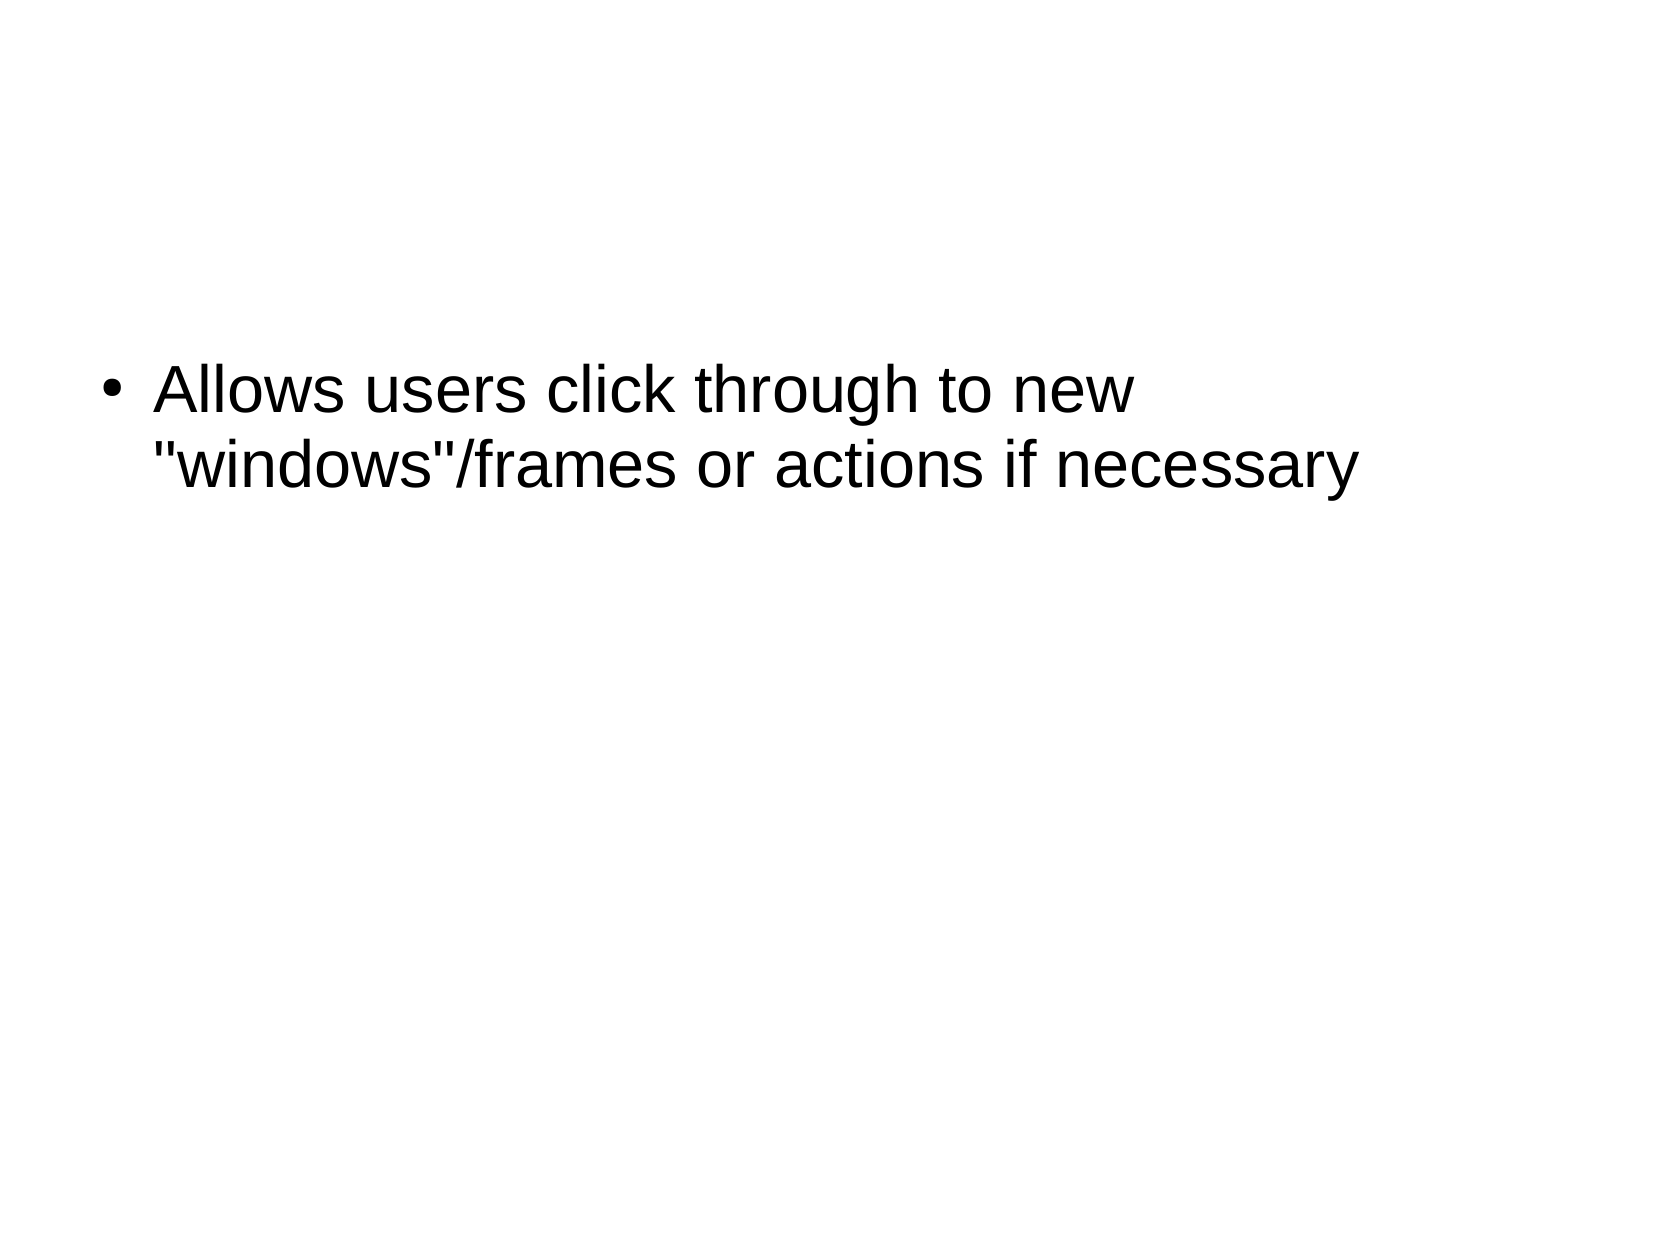

#
Allows users click through to new "windows"/frames or actions if necessary